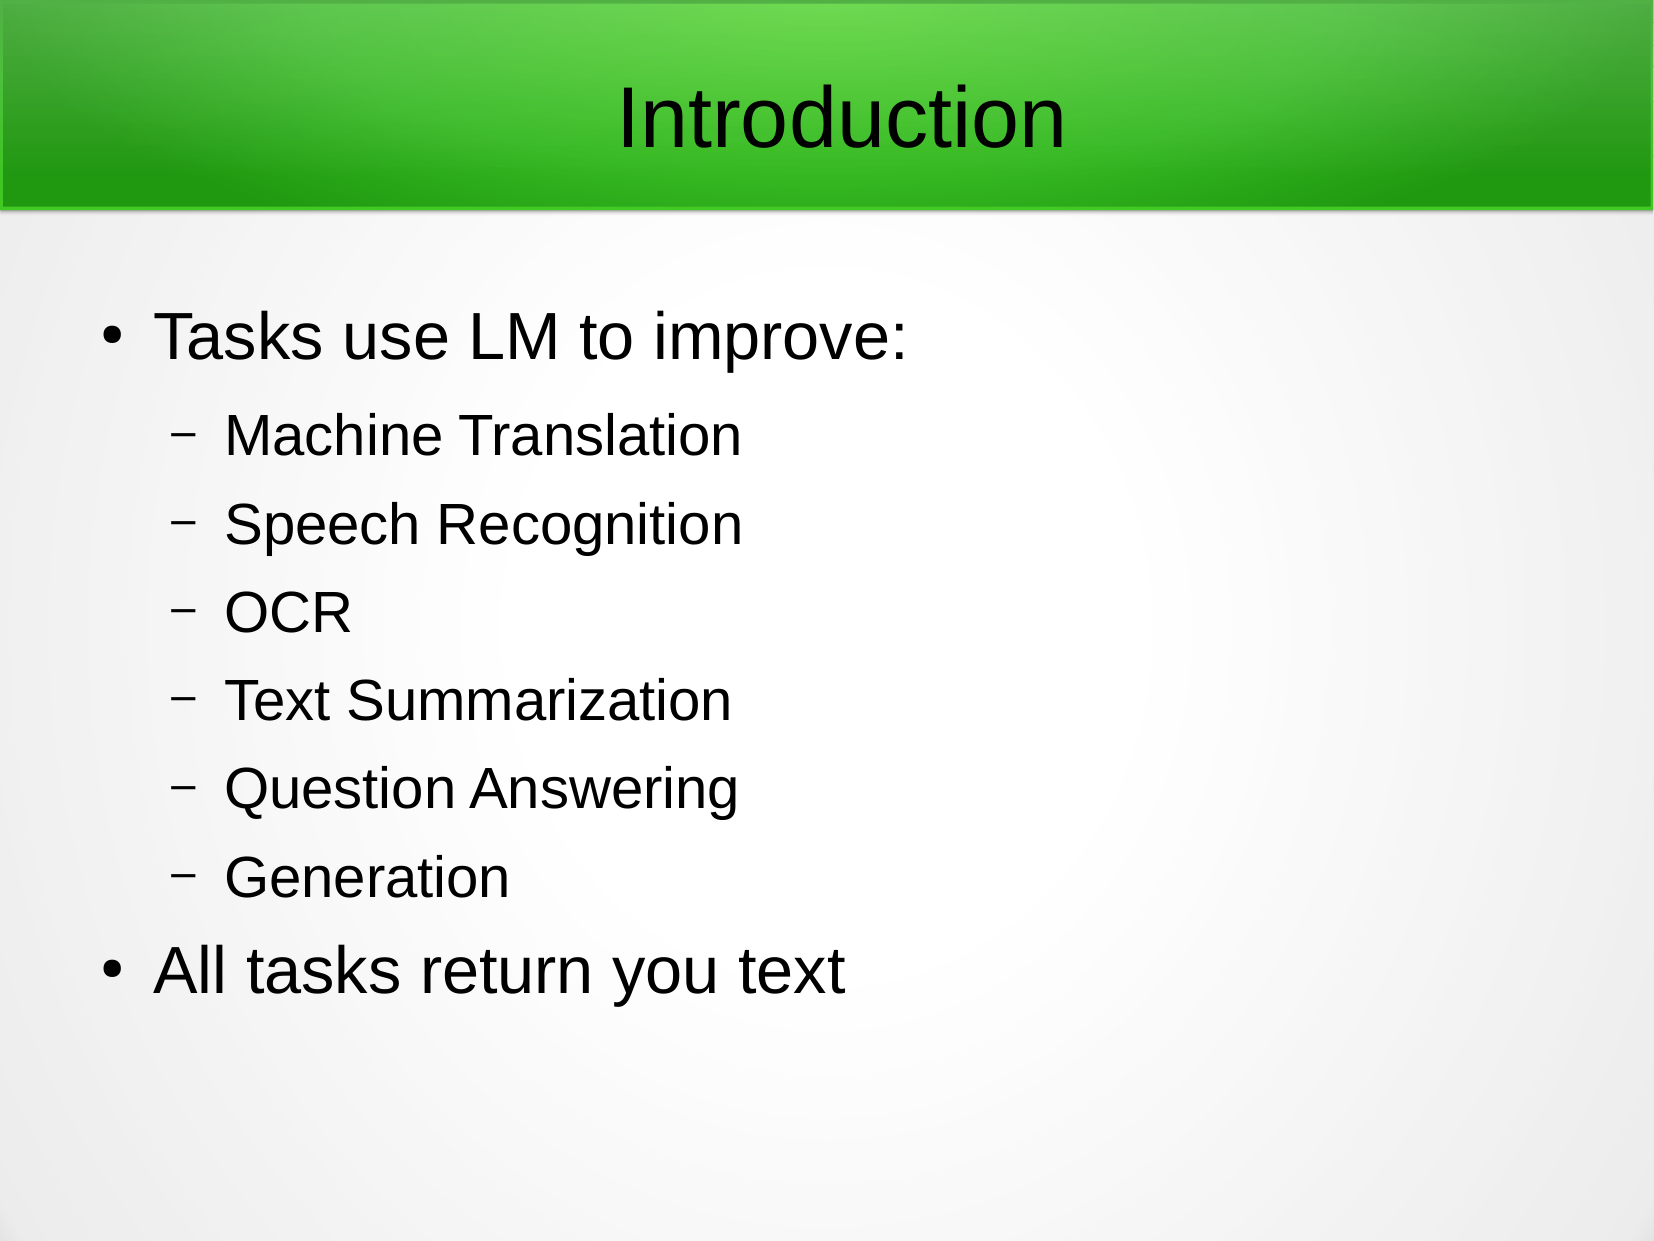

# Introduction
Tasks use LM to improve:
Machine Translation
Speech Recognition
OCR
Text Summarization
Question Answering
Generation
All tasks return you text